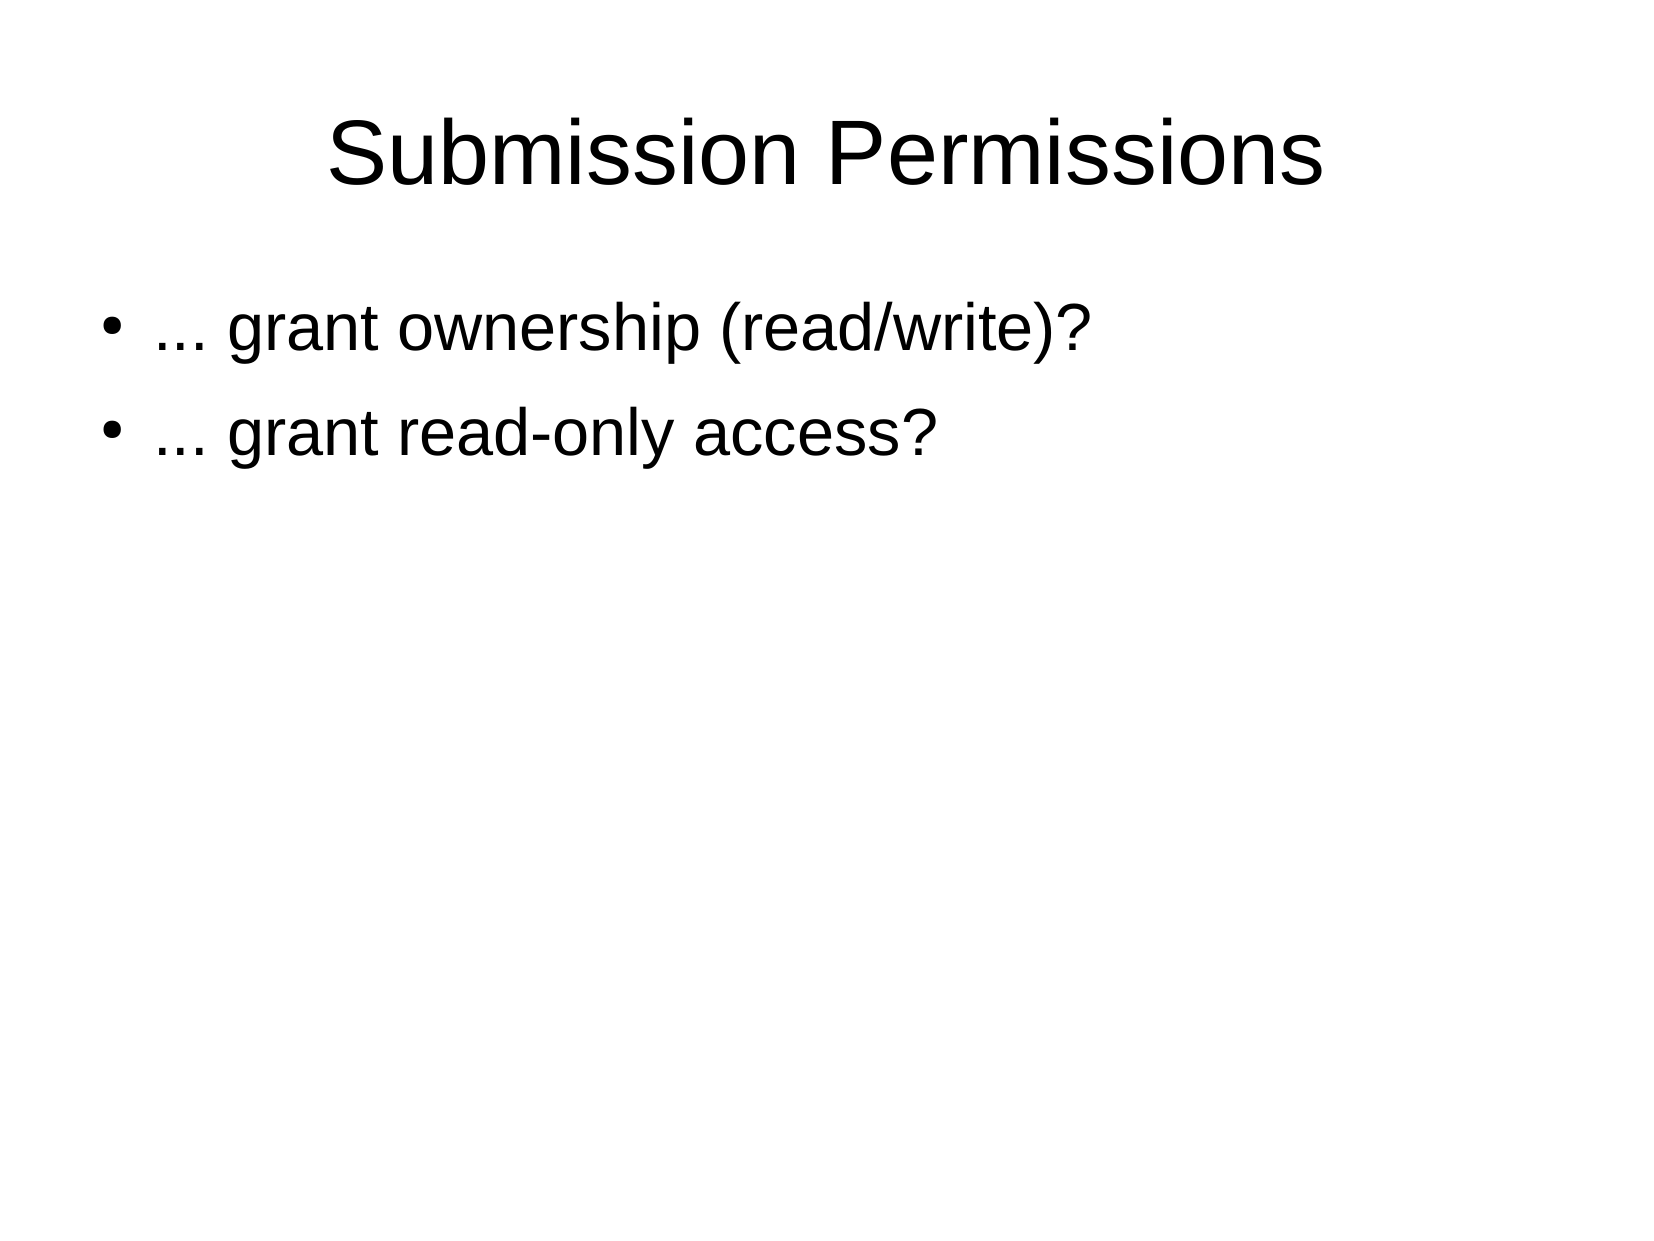

# Submission Permissions
... grant ownership (read/write)?
... grant read-only access?